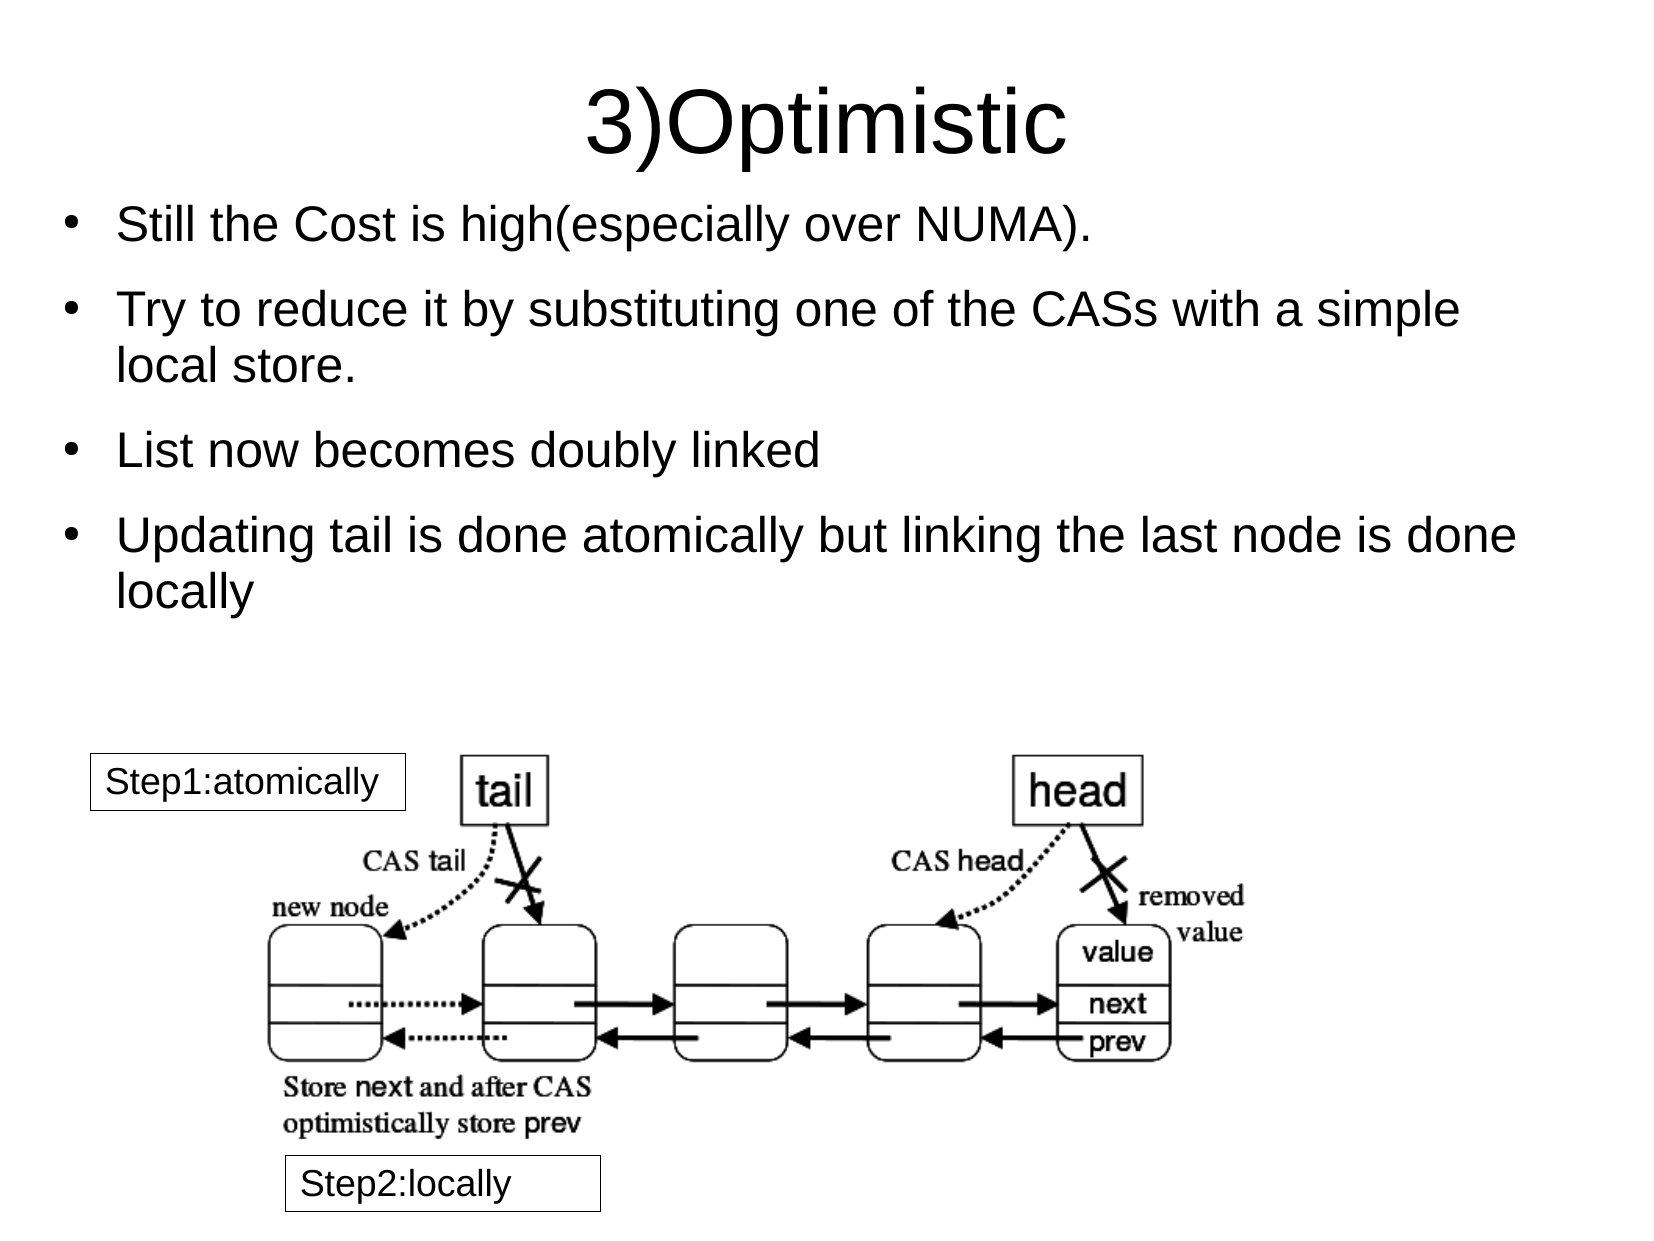

# 3)Optimistic
Still the Cost is high(especially over NUMA).
Try to reduce it by substituting one of the CASs with a simple local store.
List now becomes doubly linked
Updating tail is done atomically but linking the last node is done locally
Step1:atomically
Step2:locally